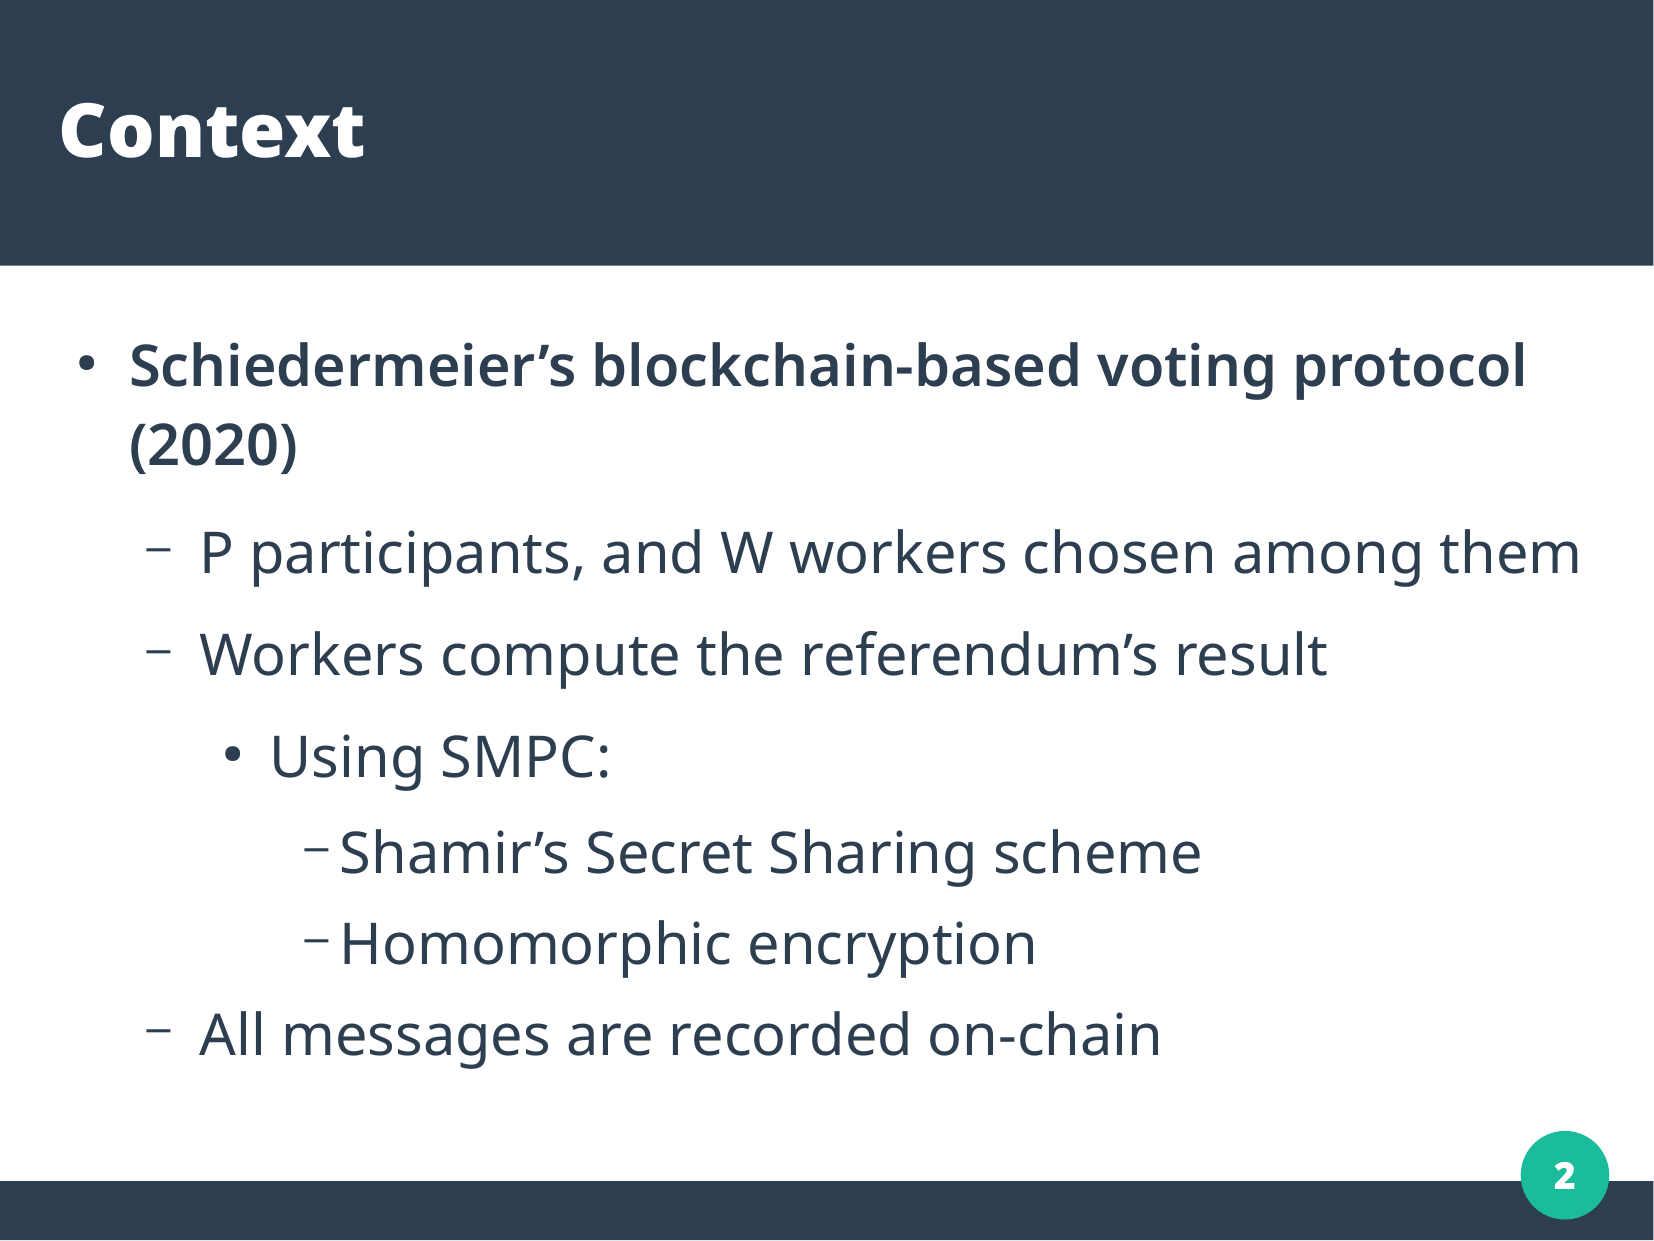

# Context
Schiedermeier’s blockchain-based voting protocol (2020)
P participants, and W workers chosen among them
Workers compute the referendum’s result
Using SMPC:
Shamir’s Secret Sharing scheme
Homomorphic encryption
All messages are recorded on-chain
2